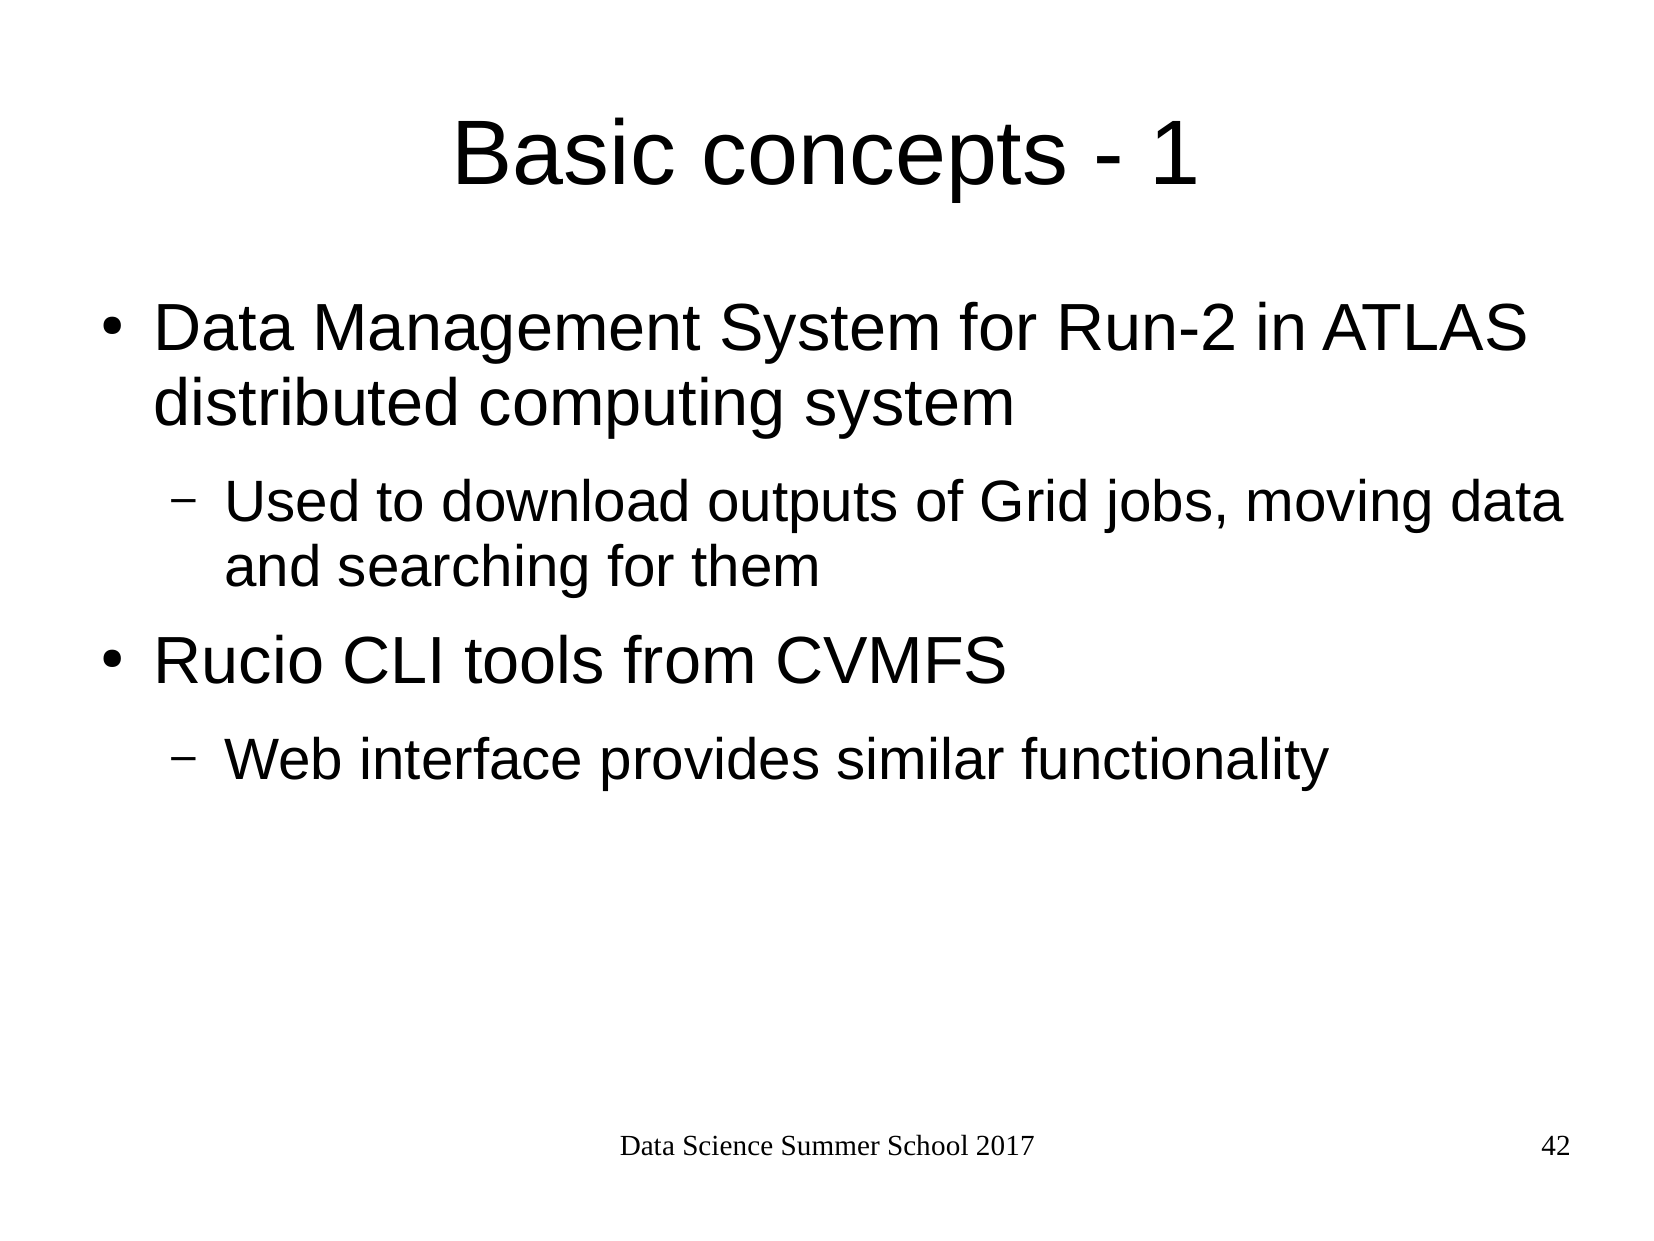

# Basic concepts - 1
Data Management System for Run-2 in ATLAS distributed computing system
Used to download outputs of Grid jobs, moving data and searching for them
Rucio CLI tools from CVMFS
Web interface provides similar functionality
Data Science Summer School 2017
42